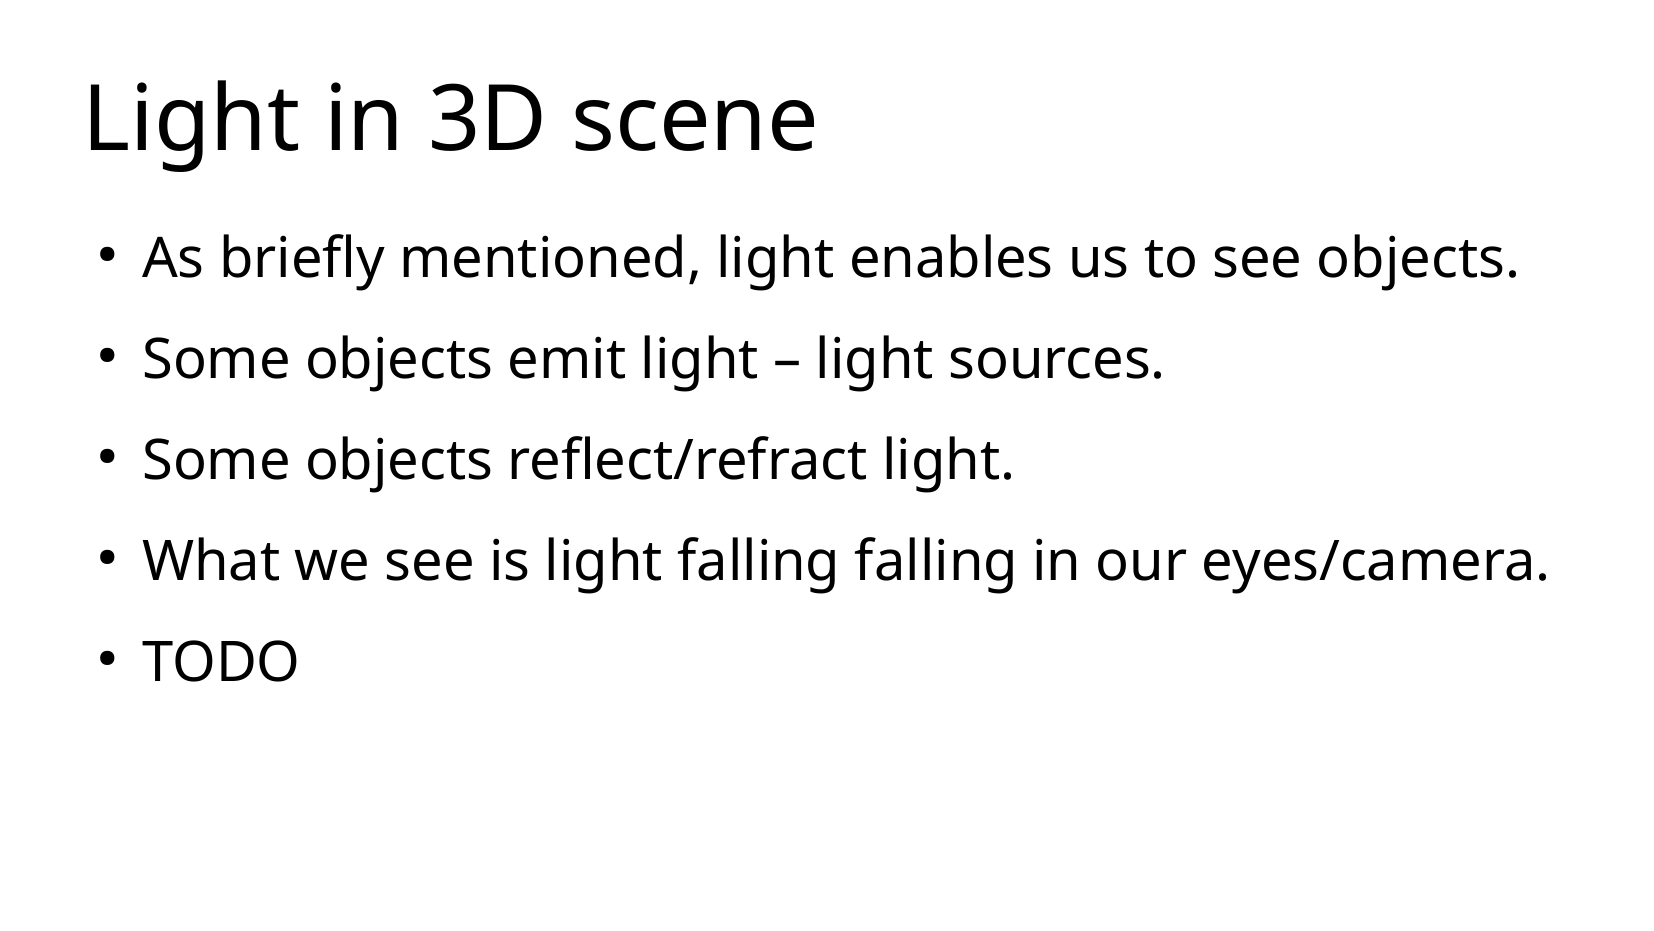

# Light in 3D scene
As briefly mentioned, light enables us to see objects.
Some objects emit light – light sources.
Some objects reflect/refract light.
What we see is light falling falling in our eyes/camera.
TODO